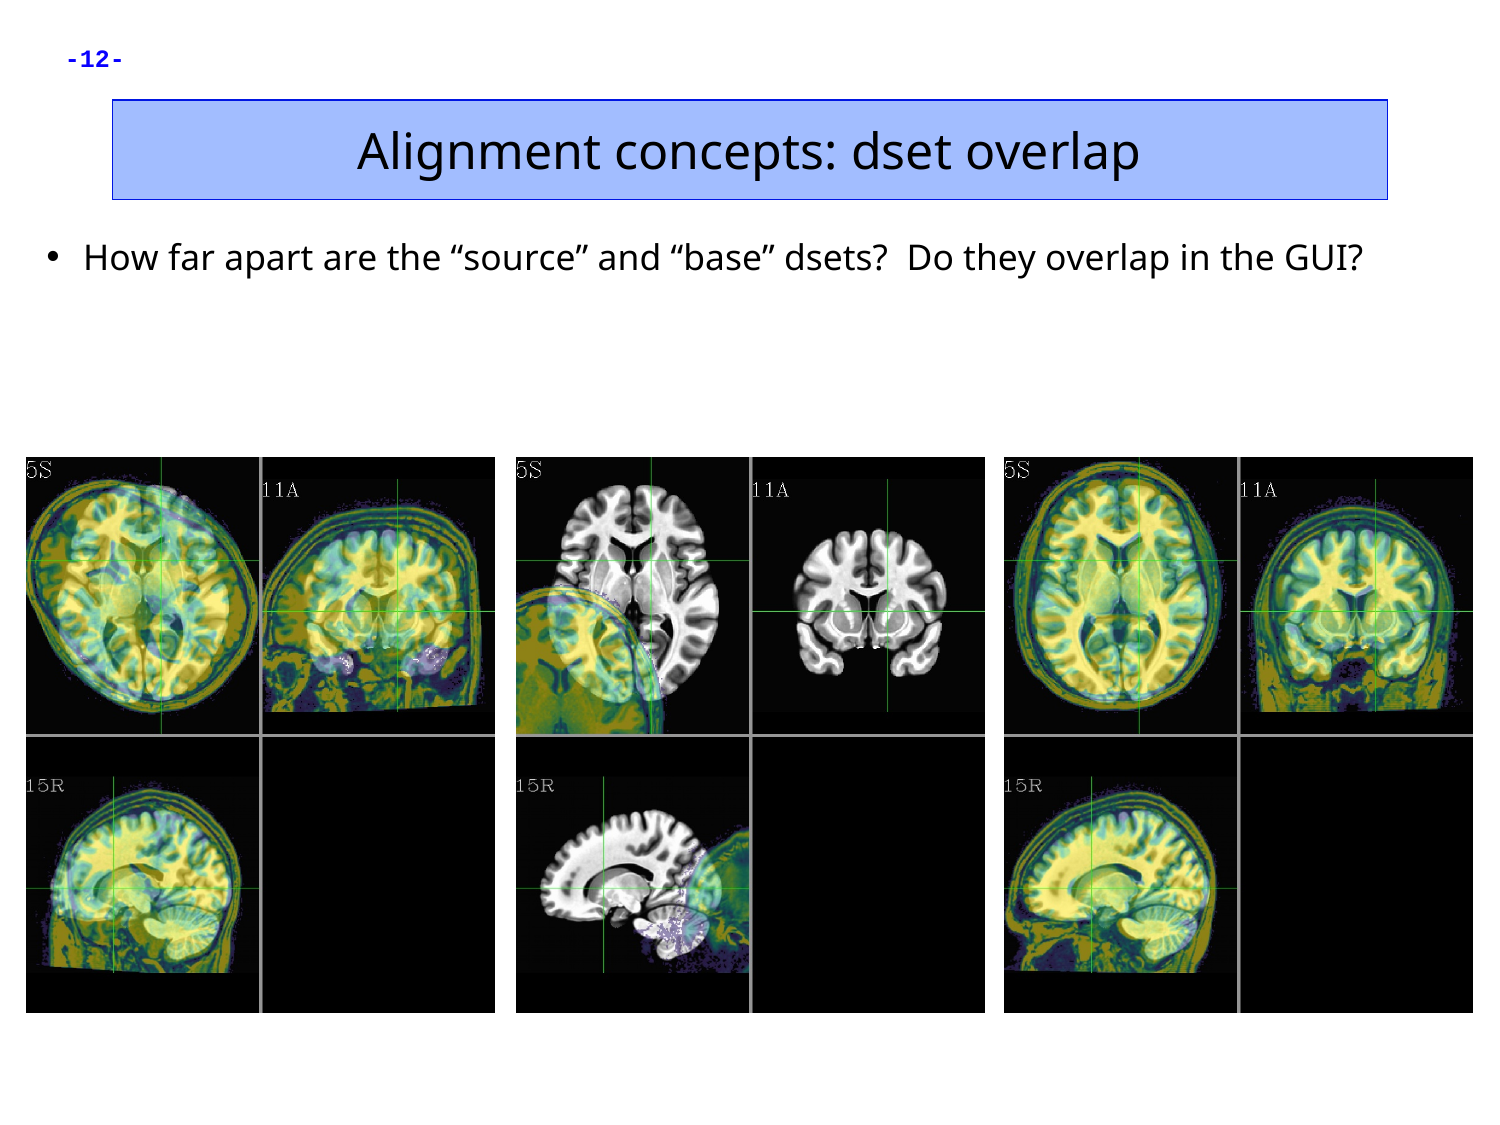

Alignment concepts: dset overlap
How far apart are the “source” and “base” dsets? Do they overlap in the GUI?